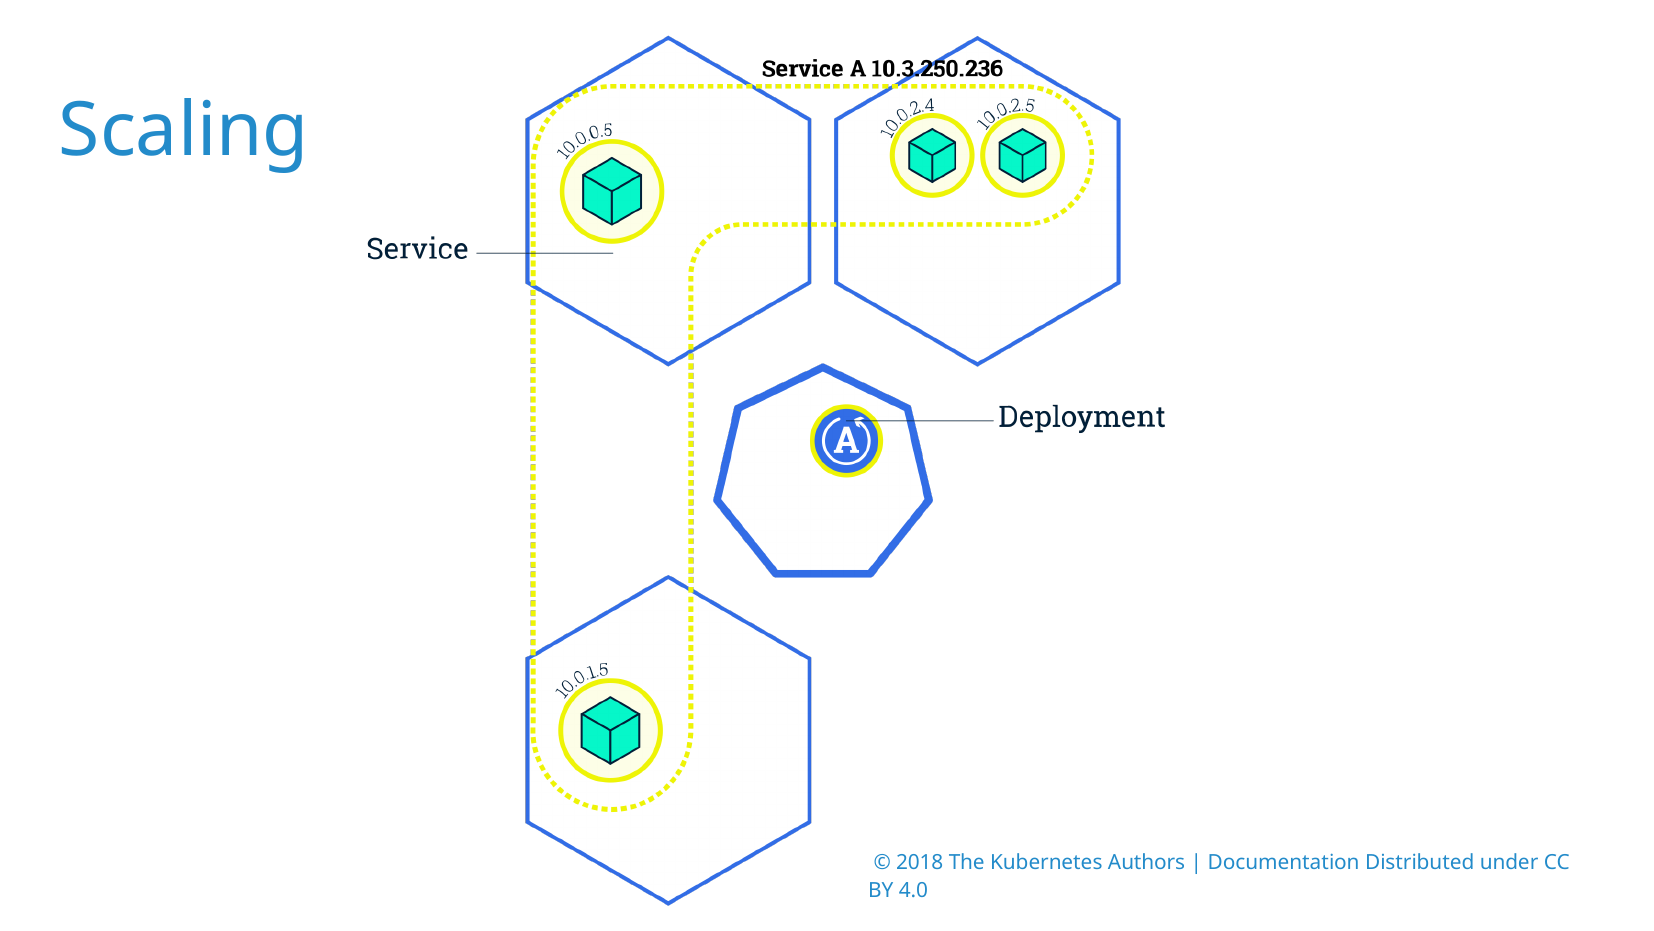

Scaling
# © 2018 The Kubernetes Authors | Documentation Distributed under CC BY 4.0